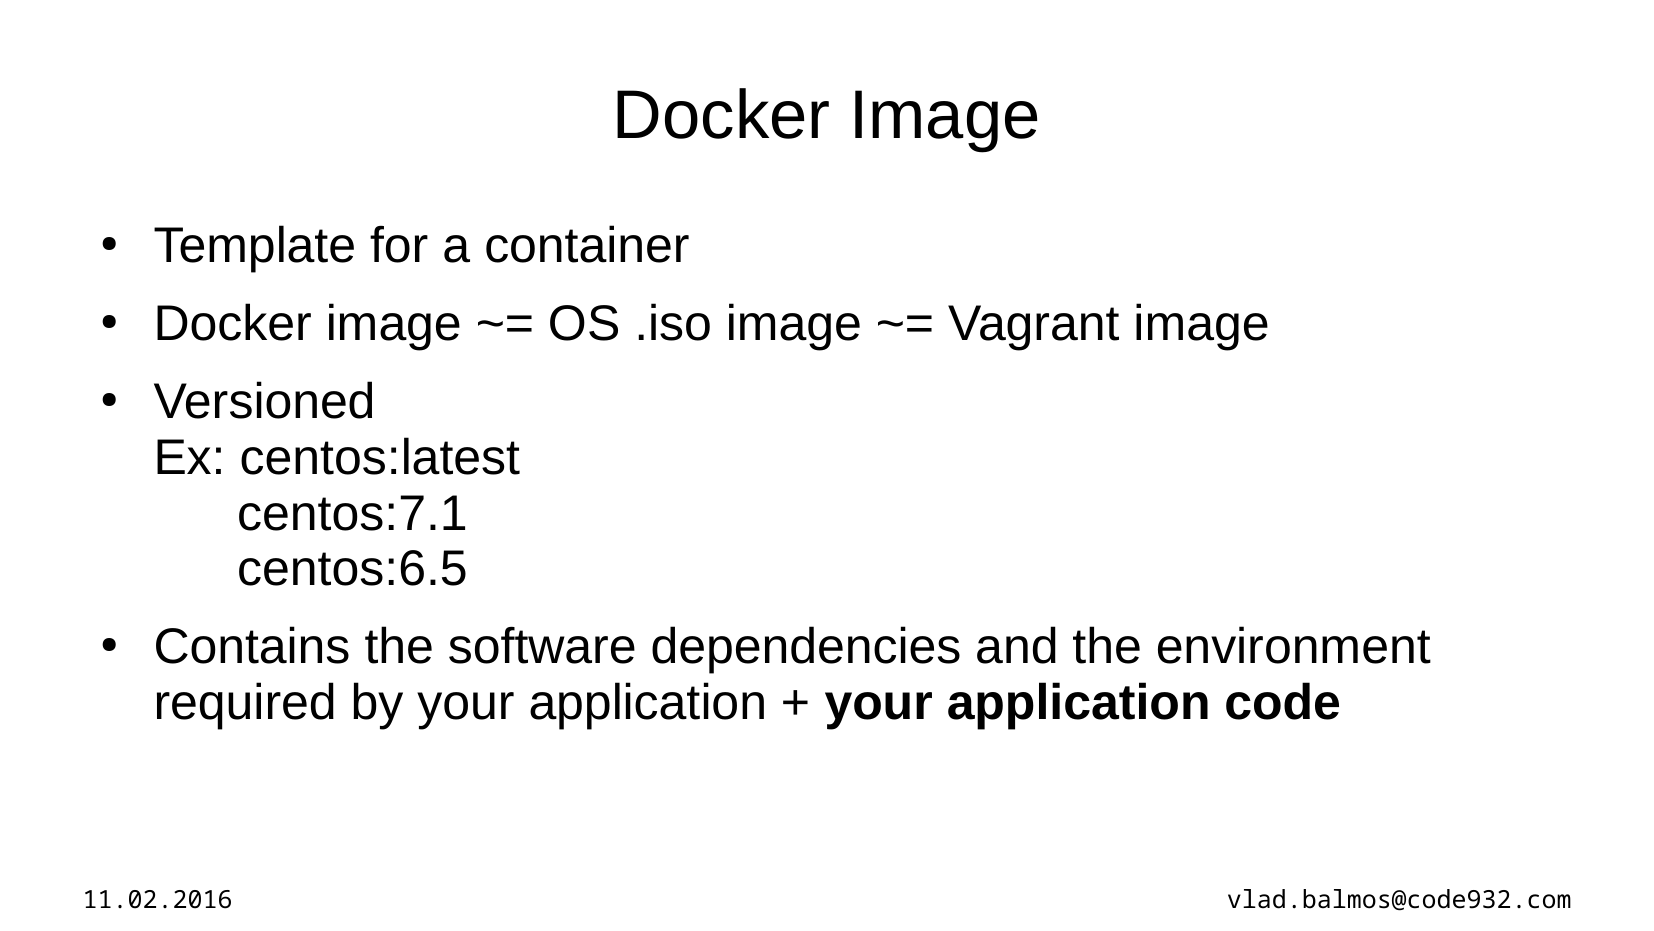

# Docker Image
Template for a container
Docker image ~= OS .iso image ~= Vagrant image
Versioned
Ex: centos:latest
 centos:7.1
 centos:6.5
Contains the software dependencies and the environment required by your application + your application code
11.02.2016
vlad.balmos@code932.com